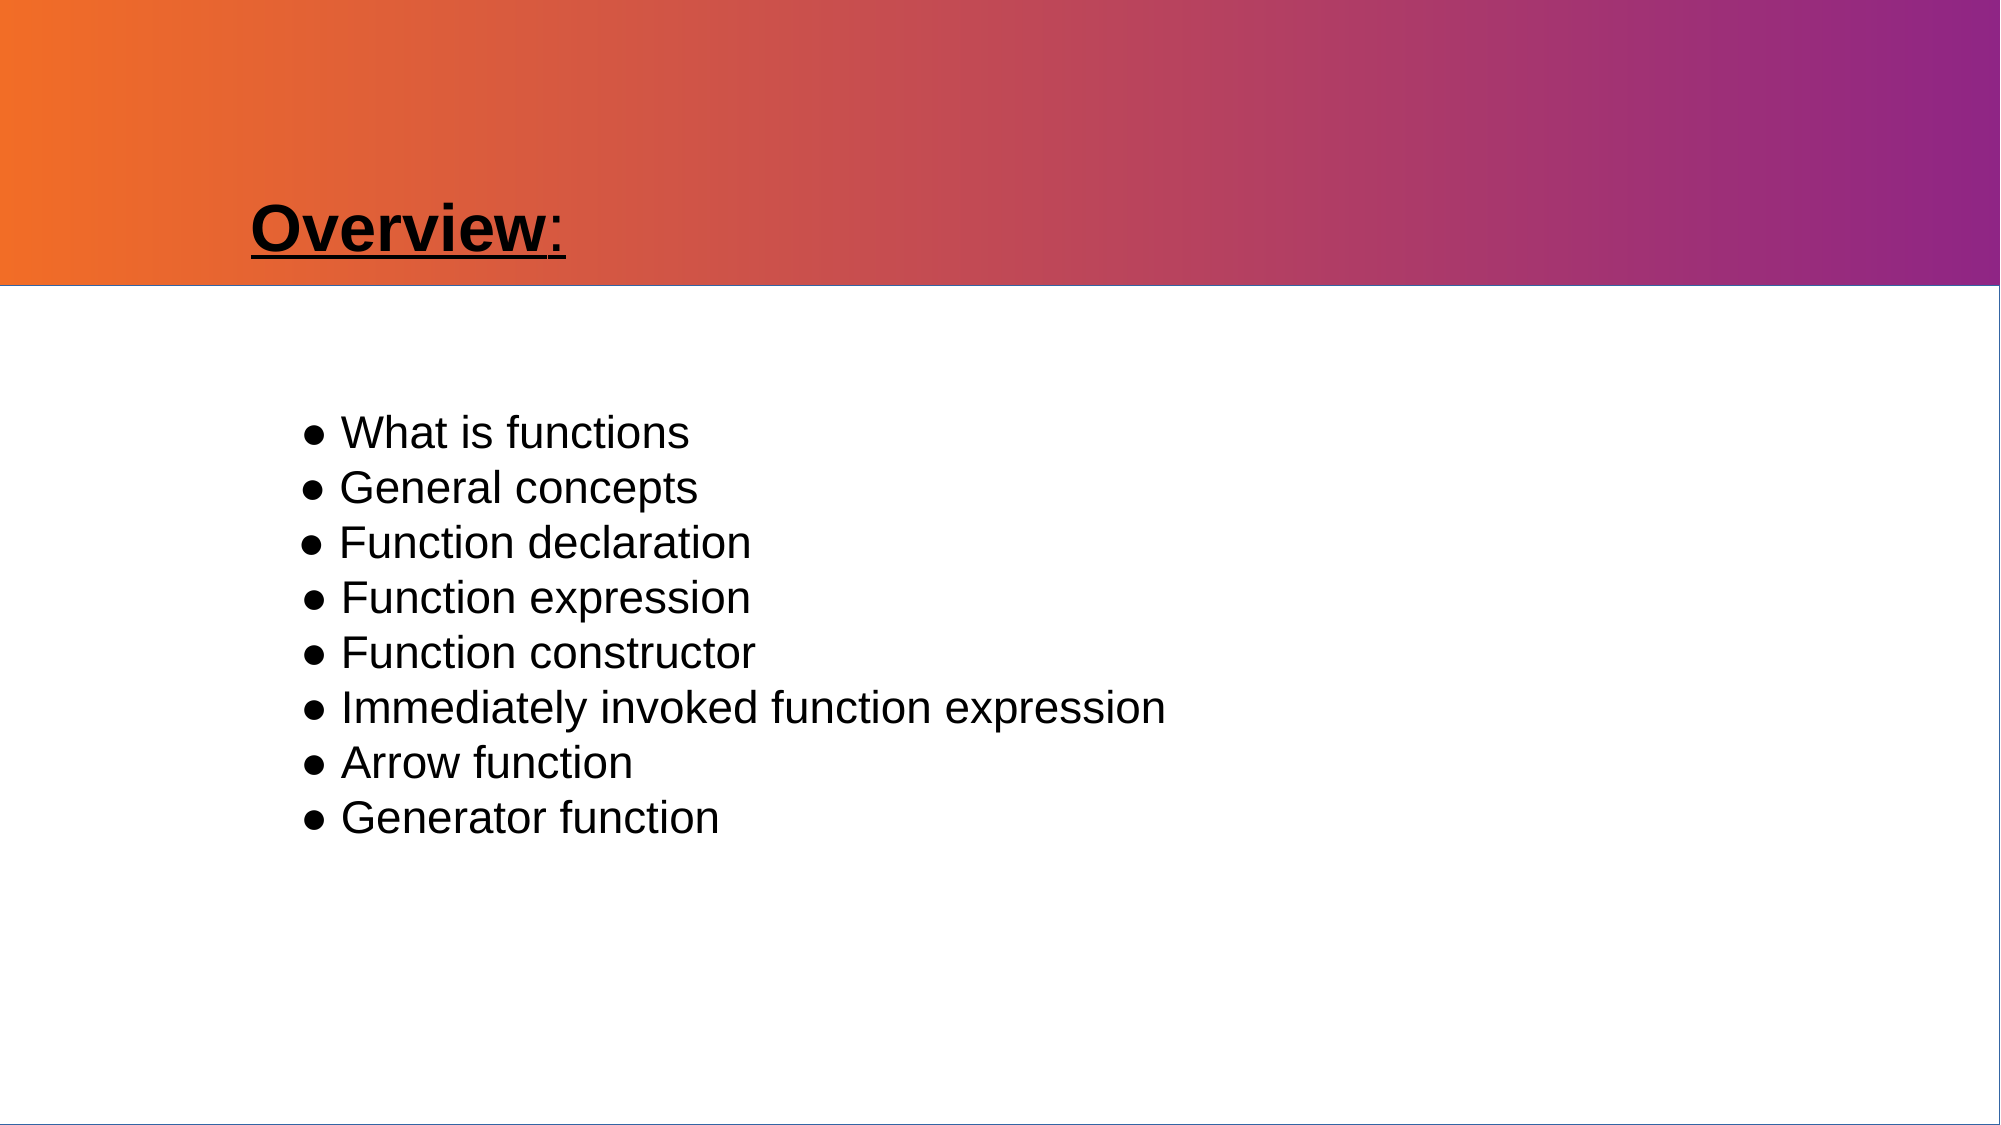

Overview:
				● What is functions
General concept● General concepts
 ● Function declaration
				● Function expression
				● Function constructor
				● Immediately invoked function expression
				● Arrow function
				● Generator function